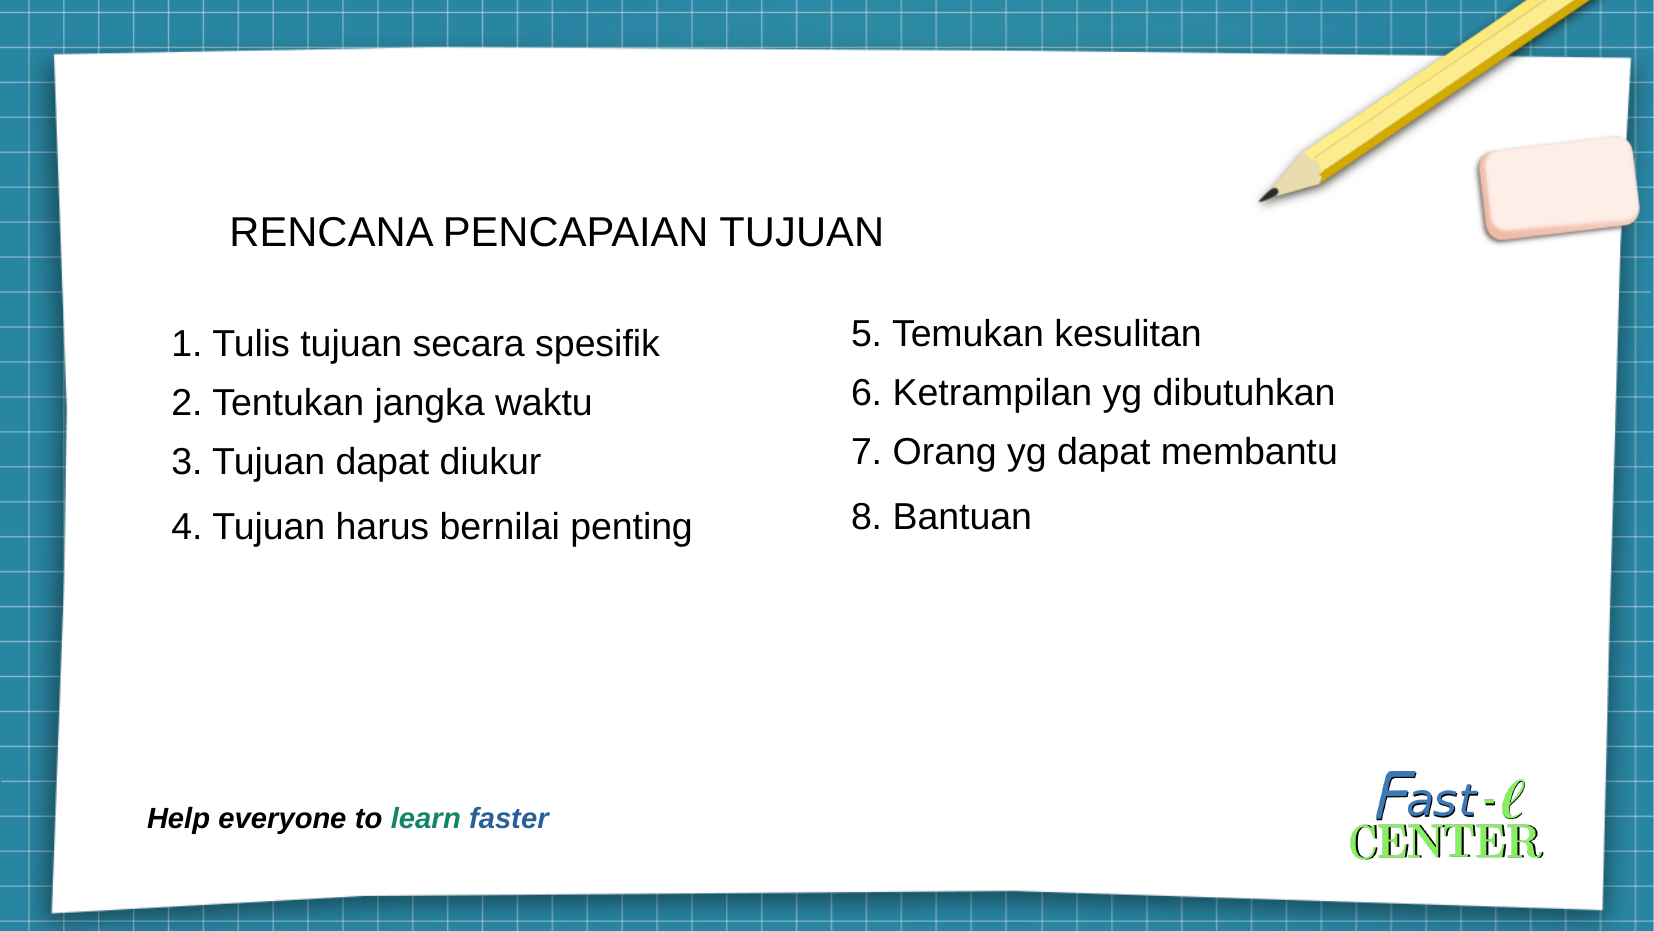

RENCANA PENCAPAIAN TUJUAN
5. Temukan kesulitan
1. Tulis tujuan secara spesifik
6. Ketrampilan yg dibutuhkan
2. Tentukan jangka waktu
7. Orang yg dapat membantu
3. Tujuan dapat diukur
8. Bantuan
4. Tujuan harus bernilai penting
Help everyone to learn faster